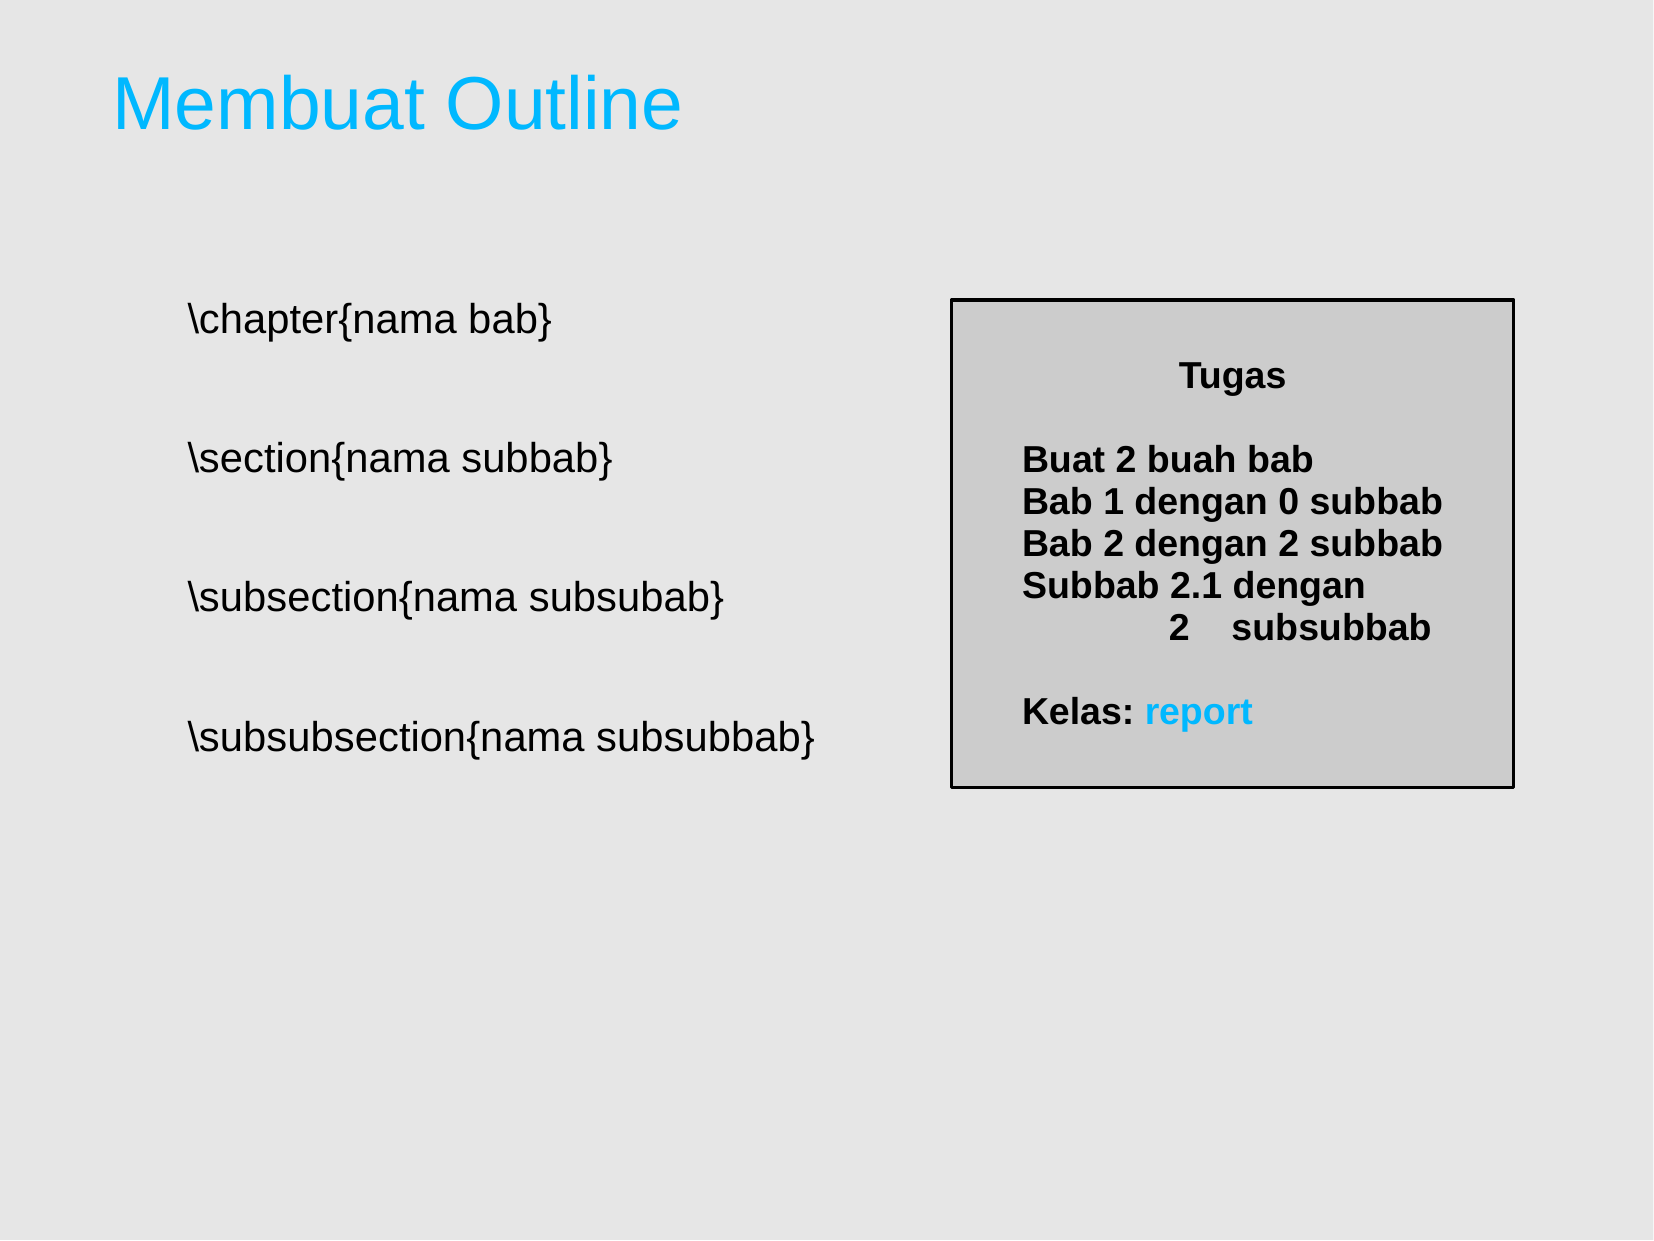

# Membuat Outline
\chapter{nama bab}
\section{nama subbab}
\subsection{nama subsubab}
\subsubsection{nama subsubbab}
Tugas
Buat 2 buah bab
Bab 1 dengan 0 subbab
Bab 2 dengan 2 subbab
Subbab 2.1 dengan
 2 subsubbab
Kelas: report